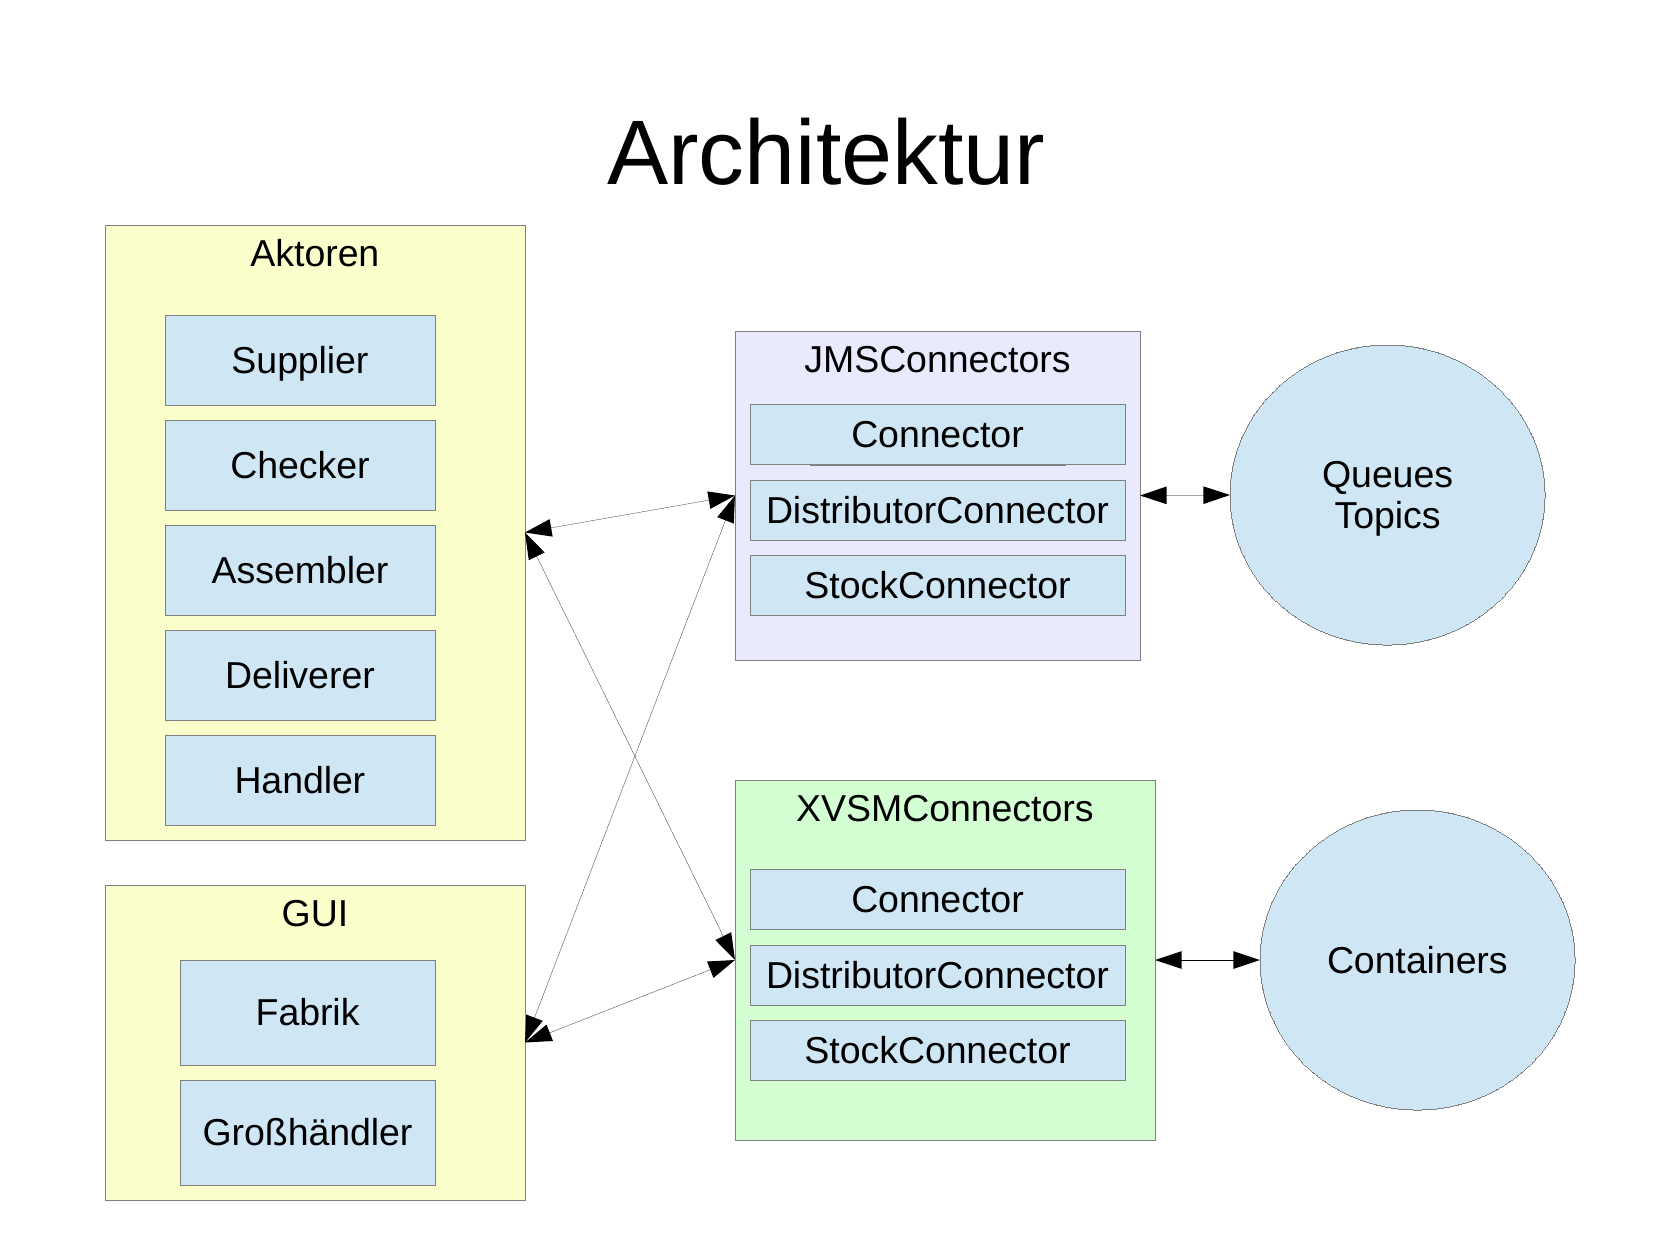

# Architektur
Aktoren
Supplier
JMSConnectors
Queues
Topics
Connector
JMSConnector
Checker
DistributorConnector
Assembler
StockConnector
Deliverer
Handler
XVSMConnectors
Containers
Connector
GUI
DistributorConnector
Fabrik
StockConnector
Großhändler